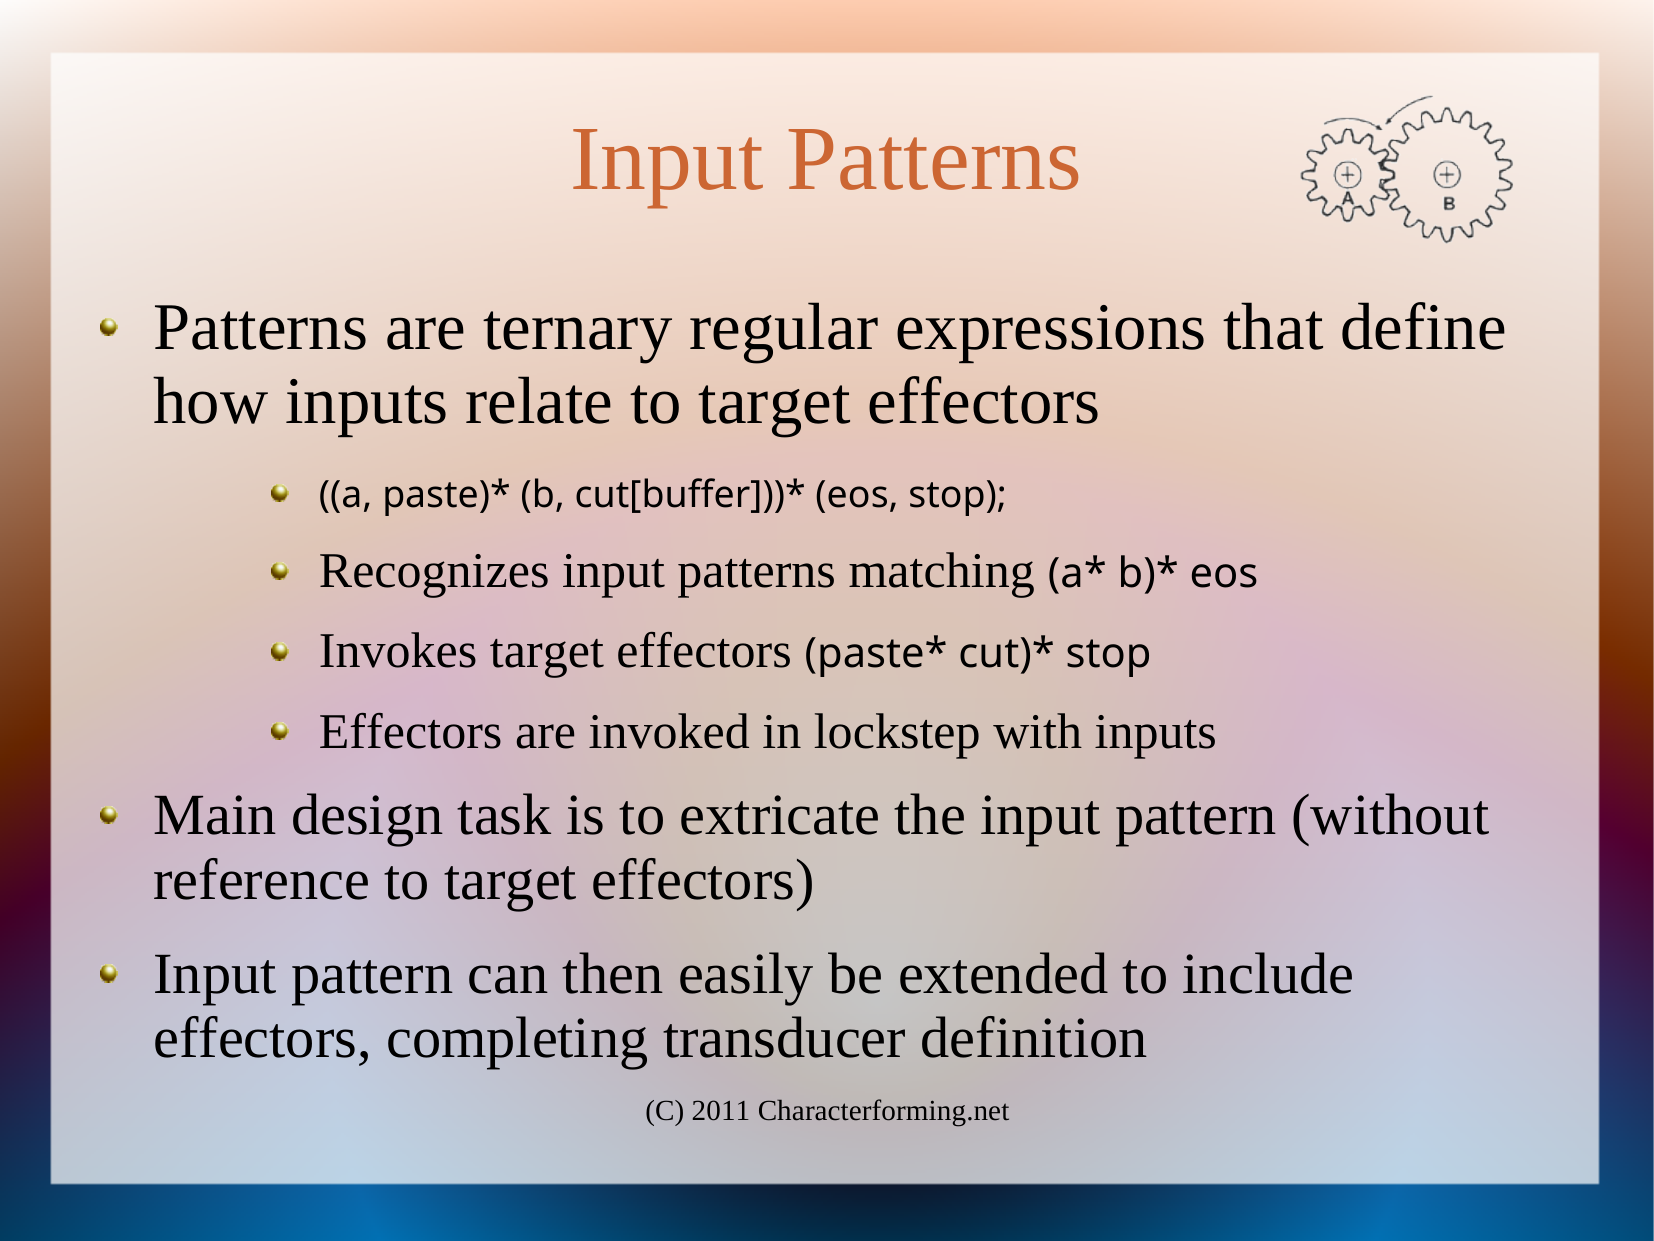

# Input Patterns
Patterns are ternary regular expressions that define how inputs relate to target effectors
((a, paste)* (b, cut[buffer]))* (eos, stop);
Recognizes input patterns matching (a* b)* eos
Invokes target effectors (paste* cut)* stop
Effectors are invoked in lockstep with inputs
Main design task is to extricate the input pattern (without reference to target effectors)
Input pattern can then easily be extended to include effectors, completing transducer definition
(C) 2011 Characterforming.net